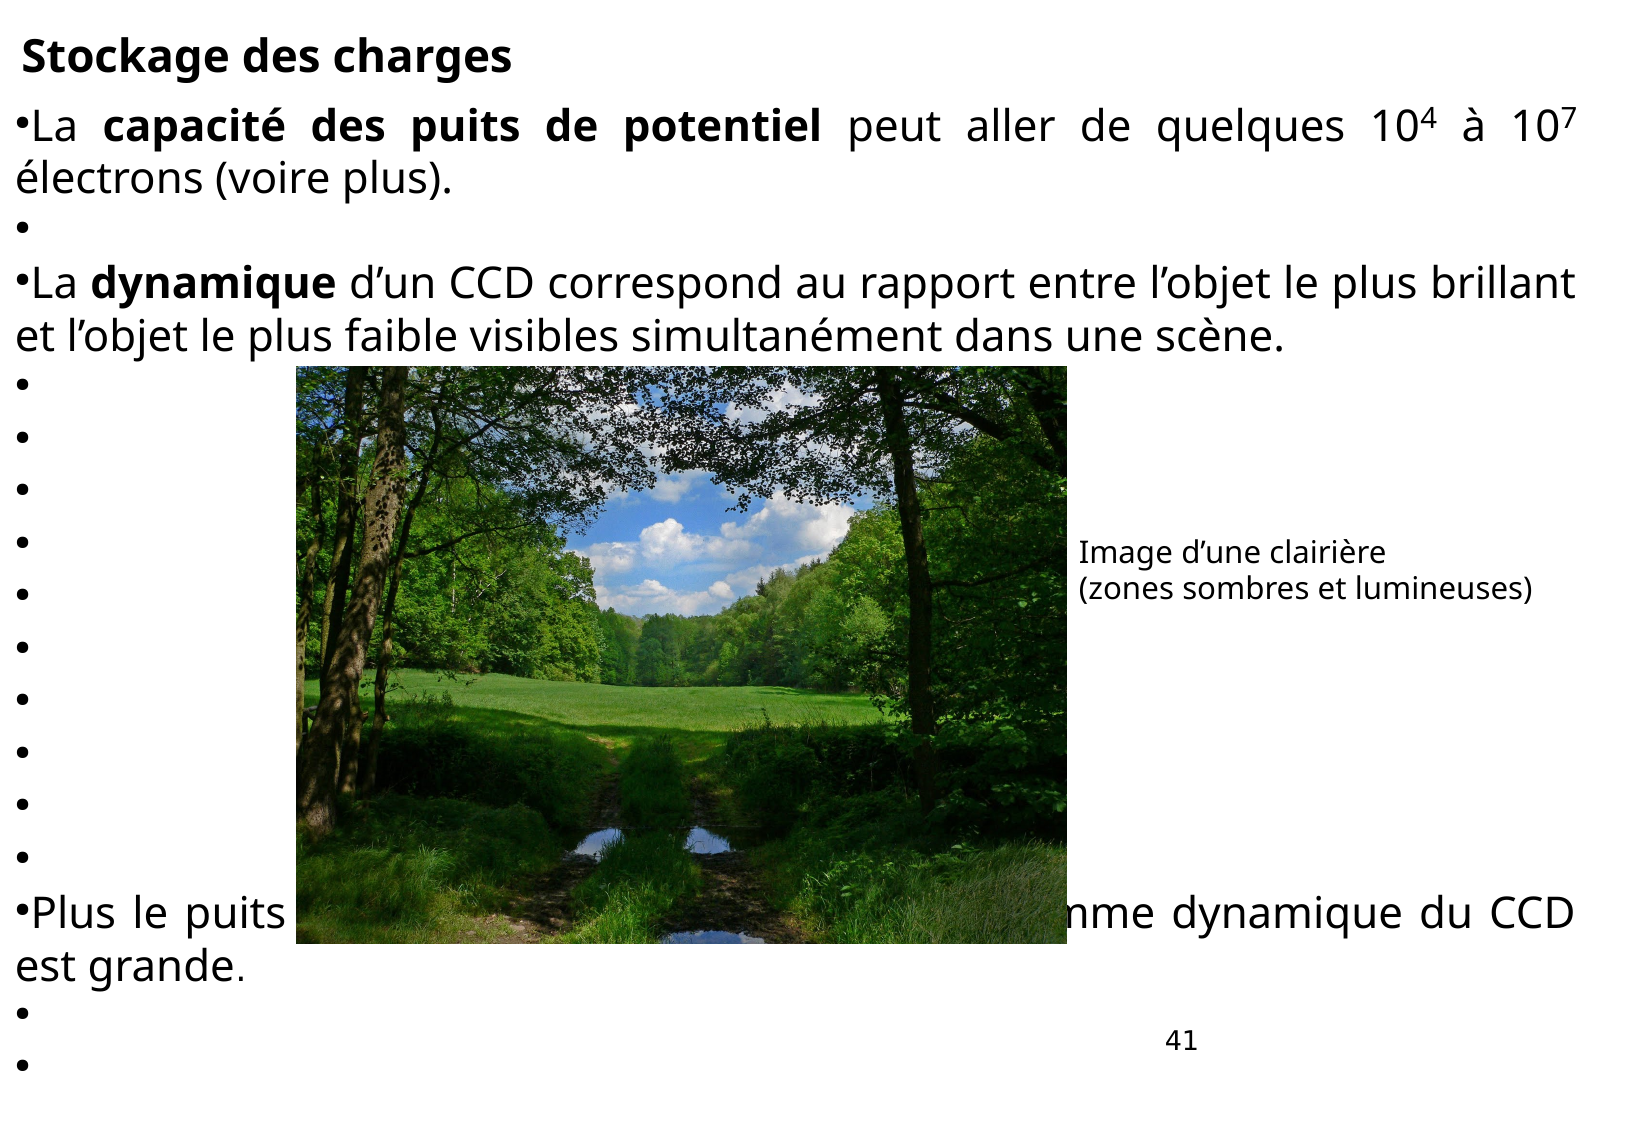

Stockage des charges
La capacité des puits de potentiel peut aller de quelques 104 à 107 électrons (voire plus).
La dynamique d’un CCD correspond au rapport entre l’objet le plus brillant et l’objet le plus faible visibles simultanément dans une scène.
Plus le puits de potentiel est grand et plus la gamme dynamique du CCD est grande.
Image d’une clairière
(zones sombres et lumineuses)
23